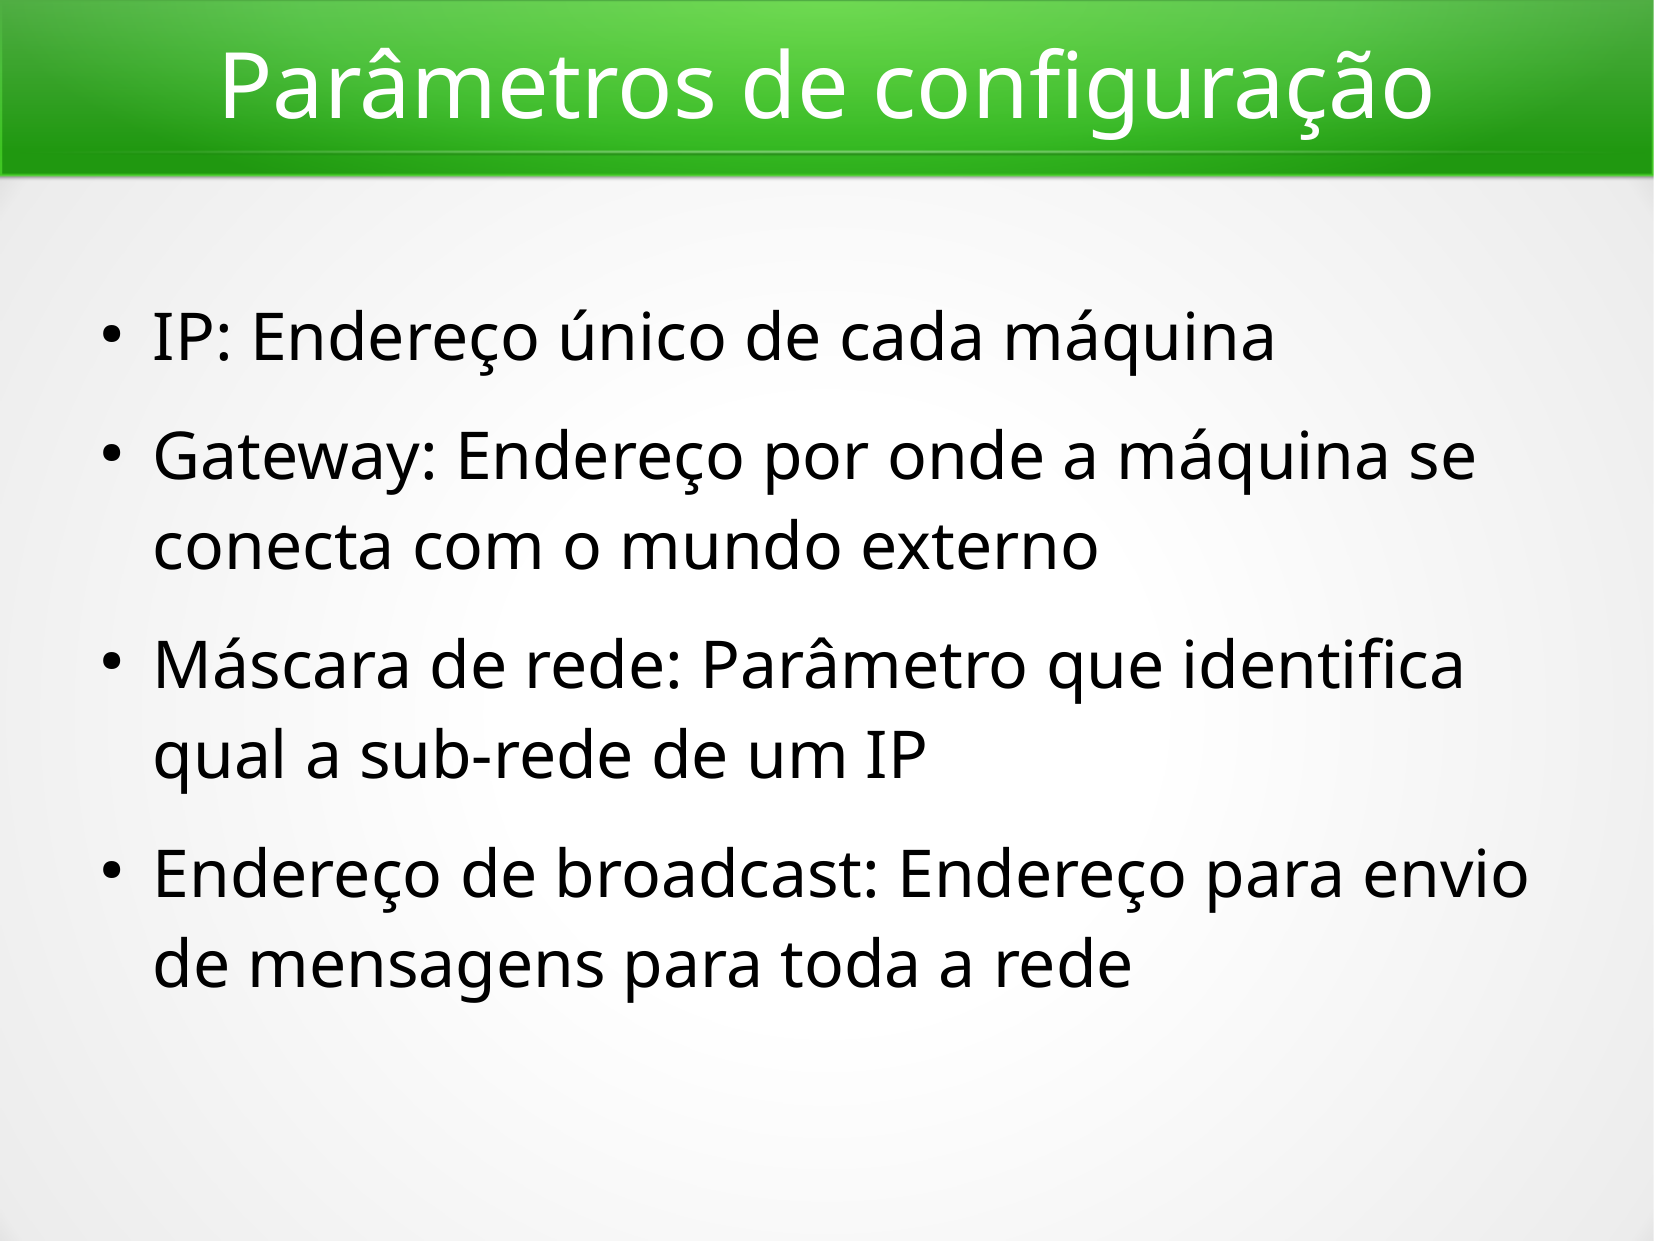

# Parâmetros de configuração
IP: Endereço único de cada máquina
Gateway: Endereço por onde a máquina se conecta com o mundo externo
Máscara de rede: Parâmetro que identifica qual a sub-rede de um IP
Endereço de broadcast: Endereço para envio de mensagens para toda a rede